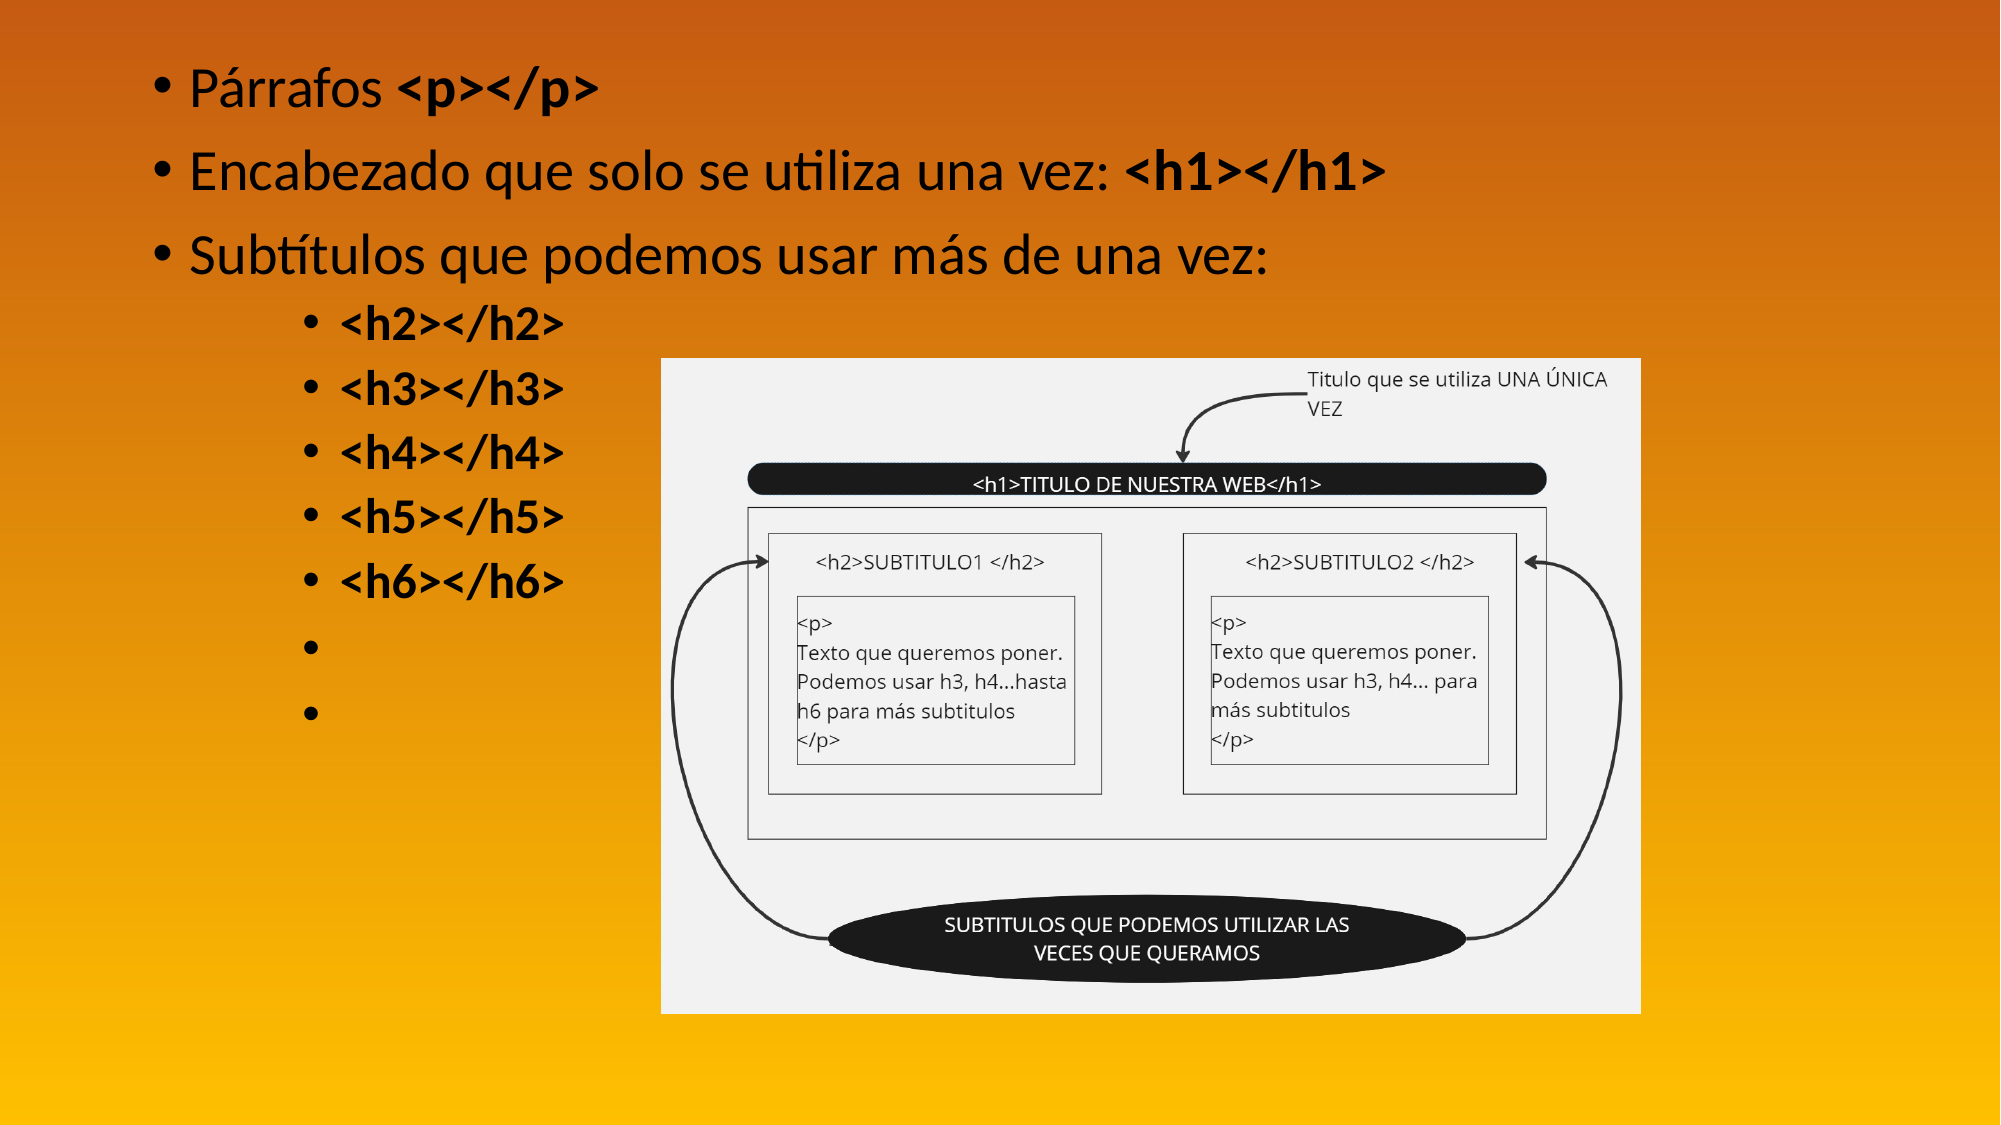

# Párrafos <p></p>
Encabezado que solo se utiliza una vez: <h1></h1>
Subtítulos que podemos usar más de una vez:
<h2></h2>
<h3></h3>
<h4></h4>
<h5></h5>
<h6></h6>